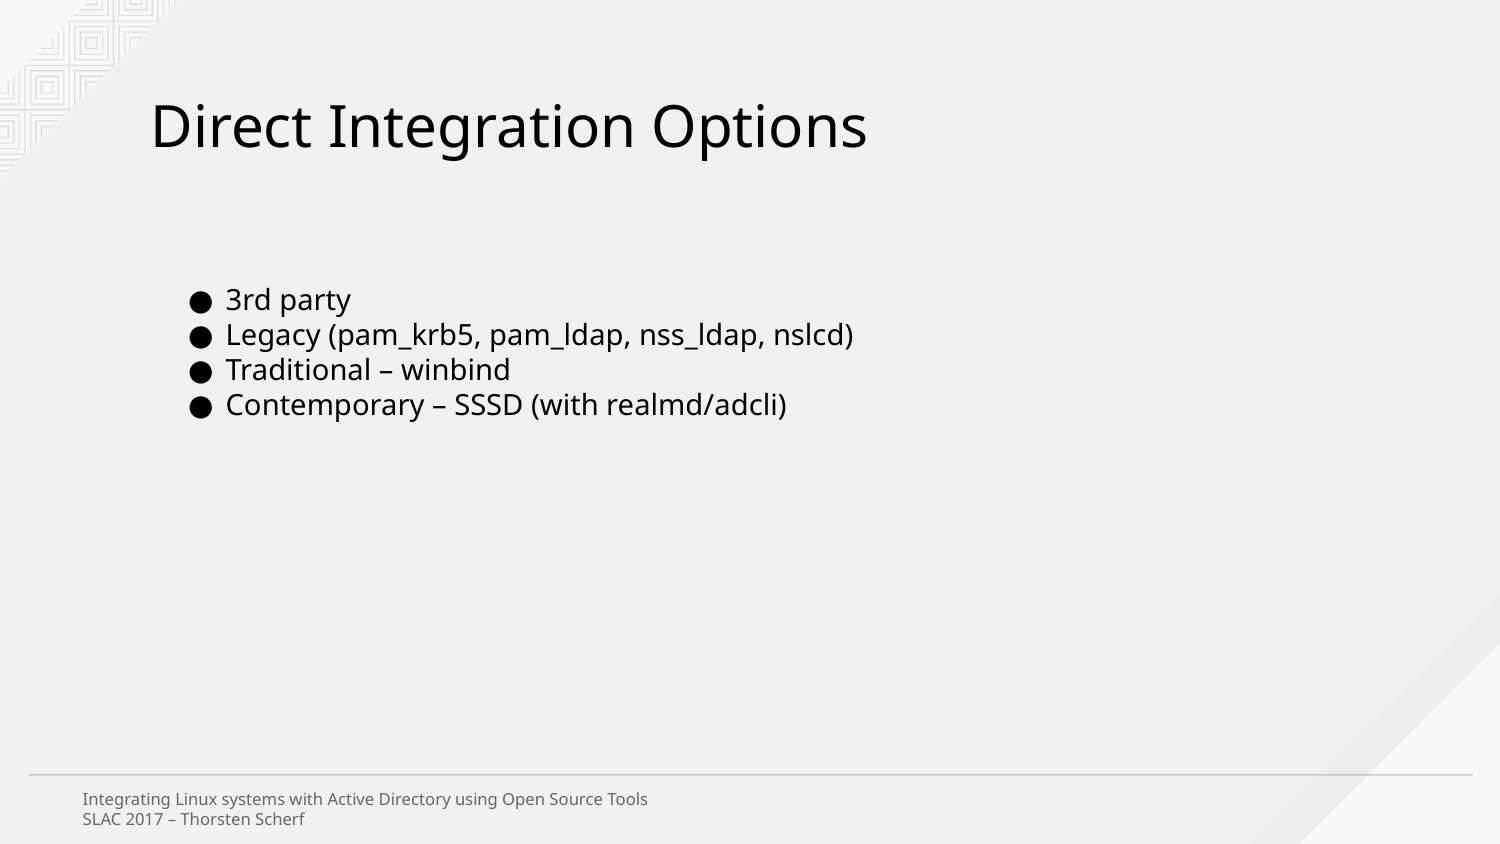

Direct Integration Options
# 3rd party
Legacy (pam_krb5, pam_ldap, nss_ldap, nslcd)
Traditional – winbind
Contemporary – SSSD (with realmd/adcli)